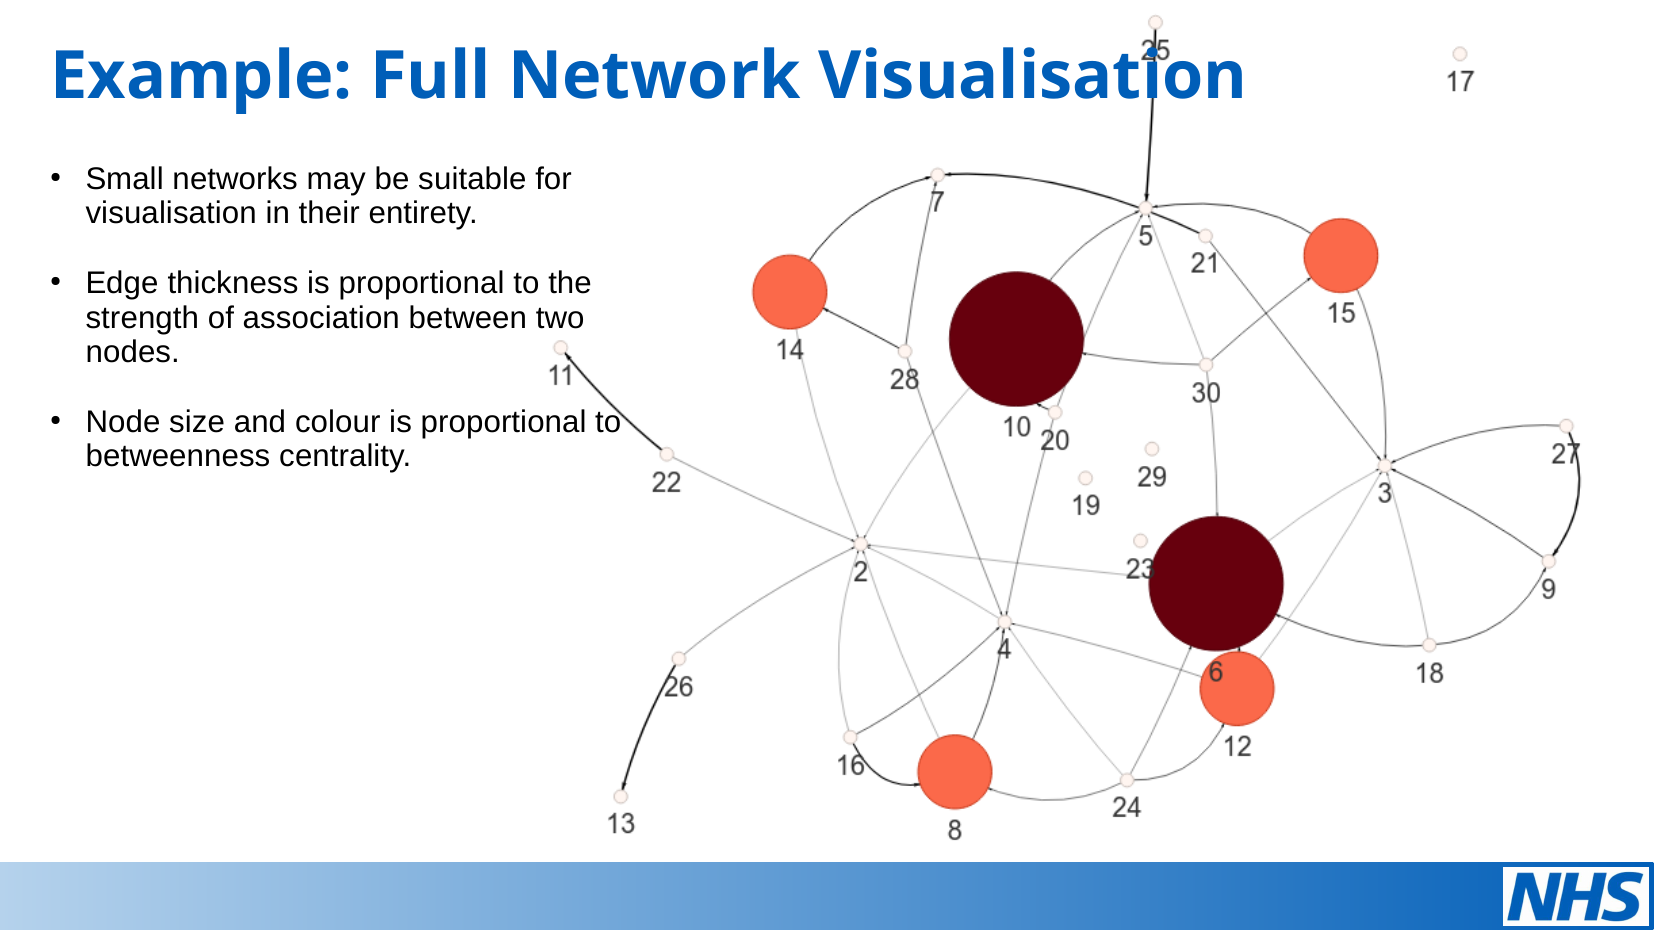

Example: Full Network Visualisation
Small networks may be suitable for visualisation in their entirety.
Edge thickness is proportional to the strength of association between two nodes.
Node size and colour is proportional to betweenness centrality.